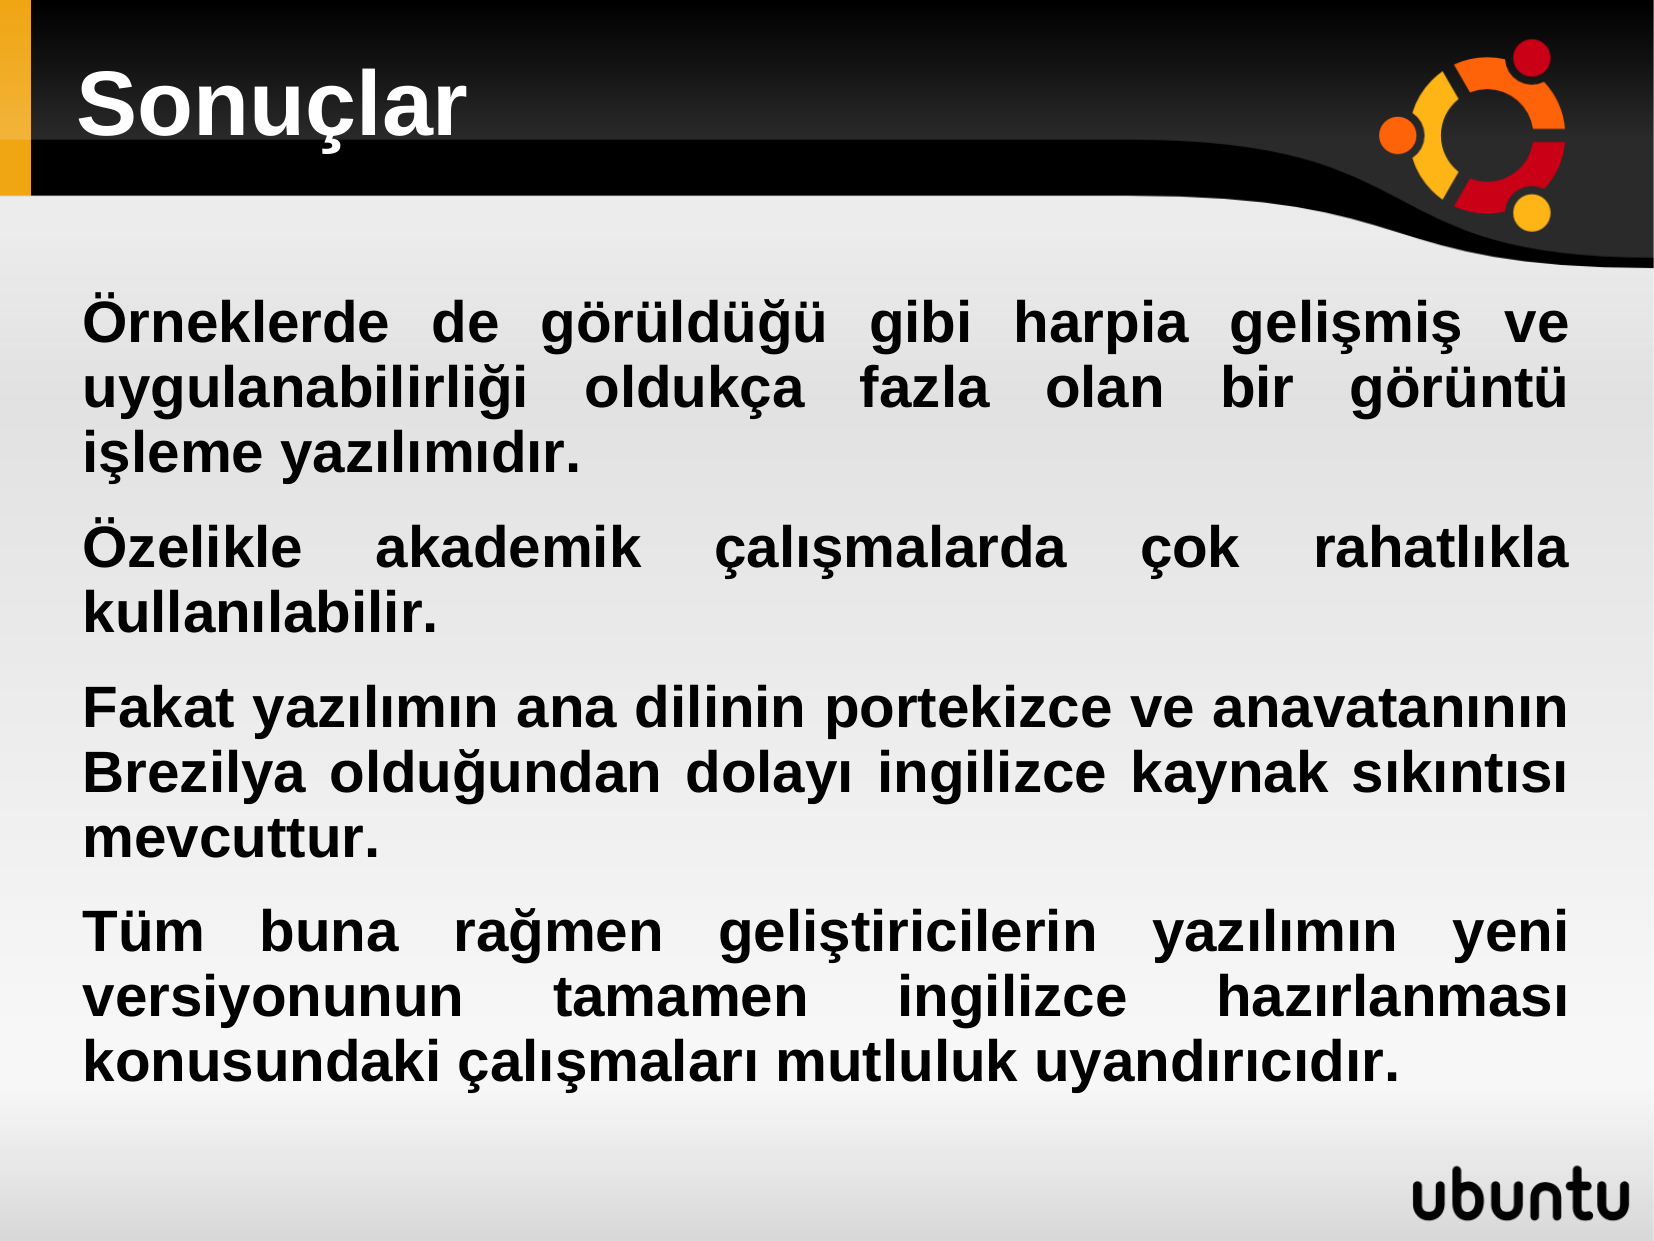

# Sonuçlar
Örneklerde de görüldüğü gibi harpia gelişmiş ve uygulanabilirliği oldukça fazla olan bir görüntü işleme yazılımıdır.
Özelikle akademik çalışmalarda çok rahatlıkla kullanılabilir.
Fakat yazılımın ana dilinin portekizce ve anavatanının Brezilya olduğundan dolayı ingilizce kaynak sıkıntısı mevcuttur.
Tüm buna rağmen geliştiricilerin yazılımın yeni versiyonunun tamamen ingilizce hazırlanması konusundaki çalışmaları mutluluk uyandırıcıdır.